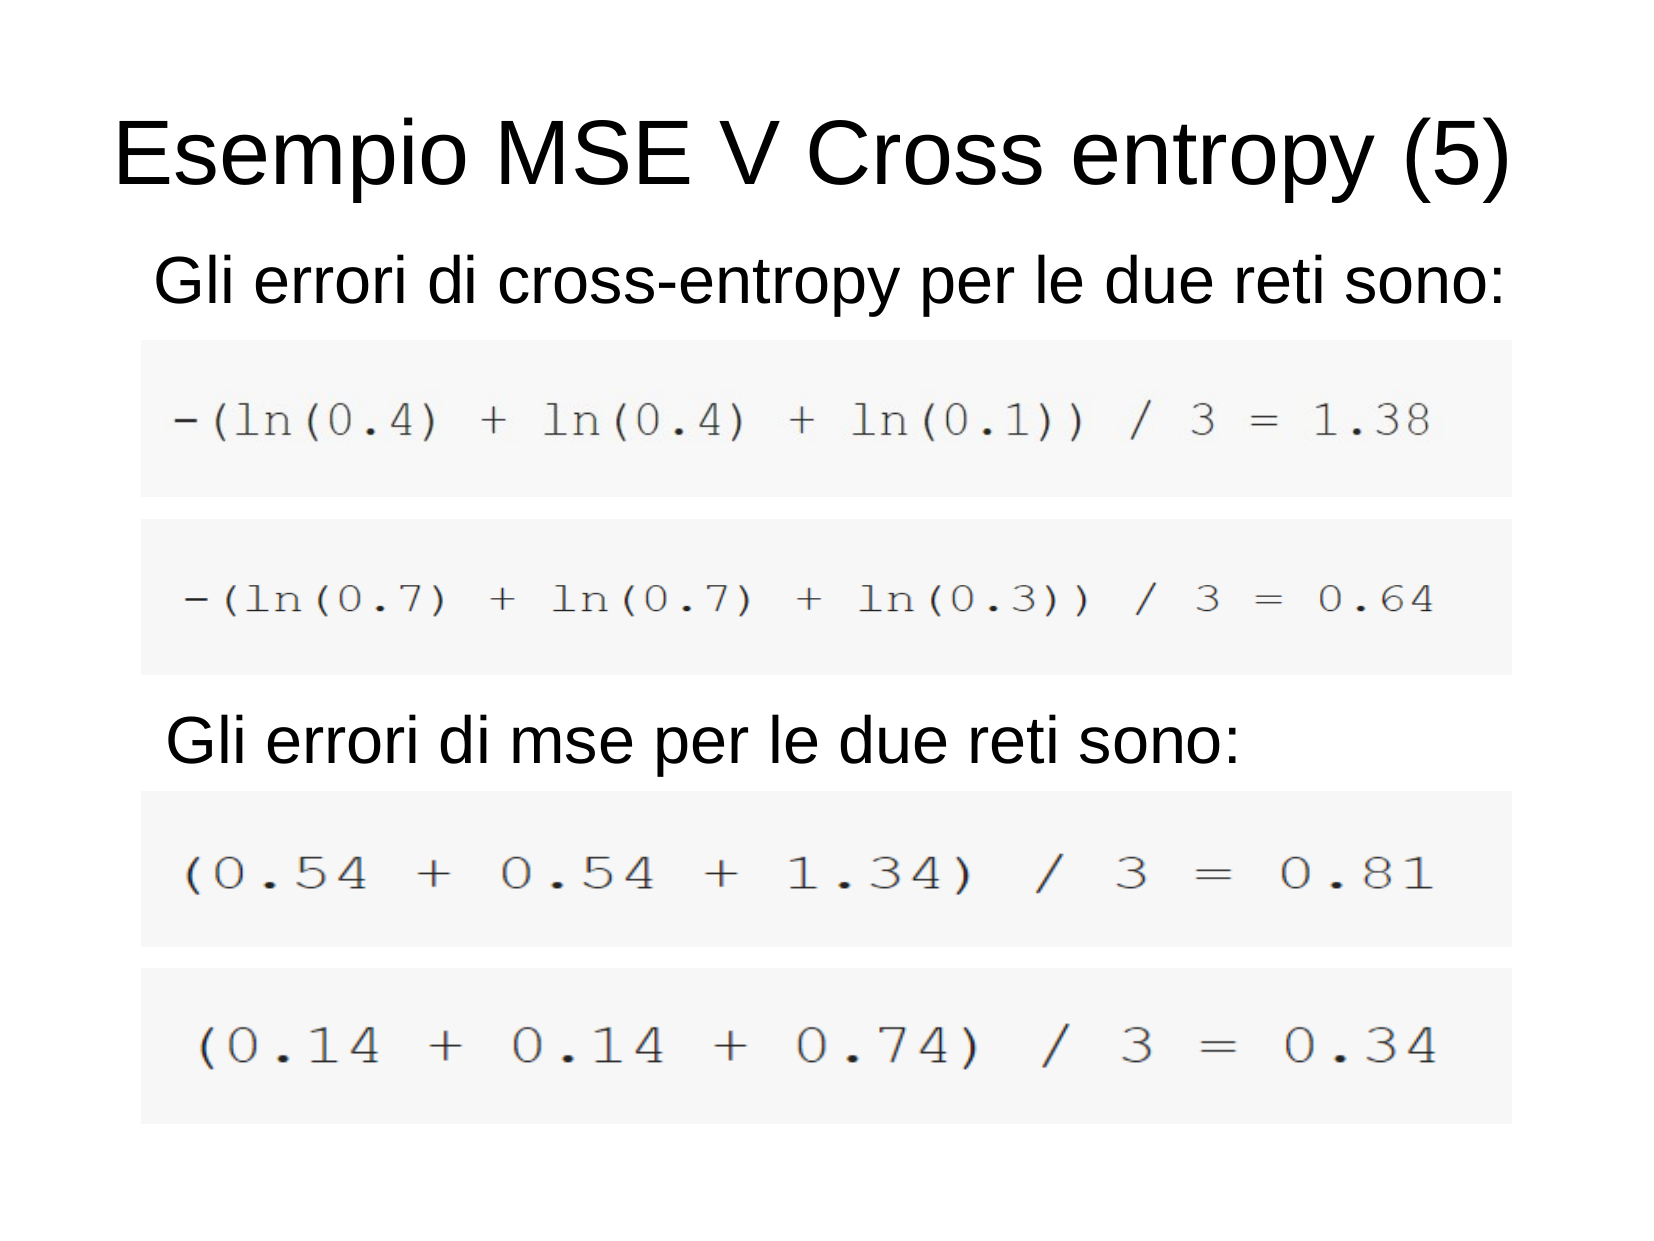

# Esempio MSE V Cross entropy (5)
Gli errori di cross-entropy per le due reti sono:
Gli errori di mse per le due reti sono: